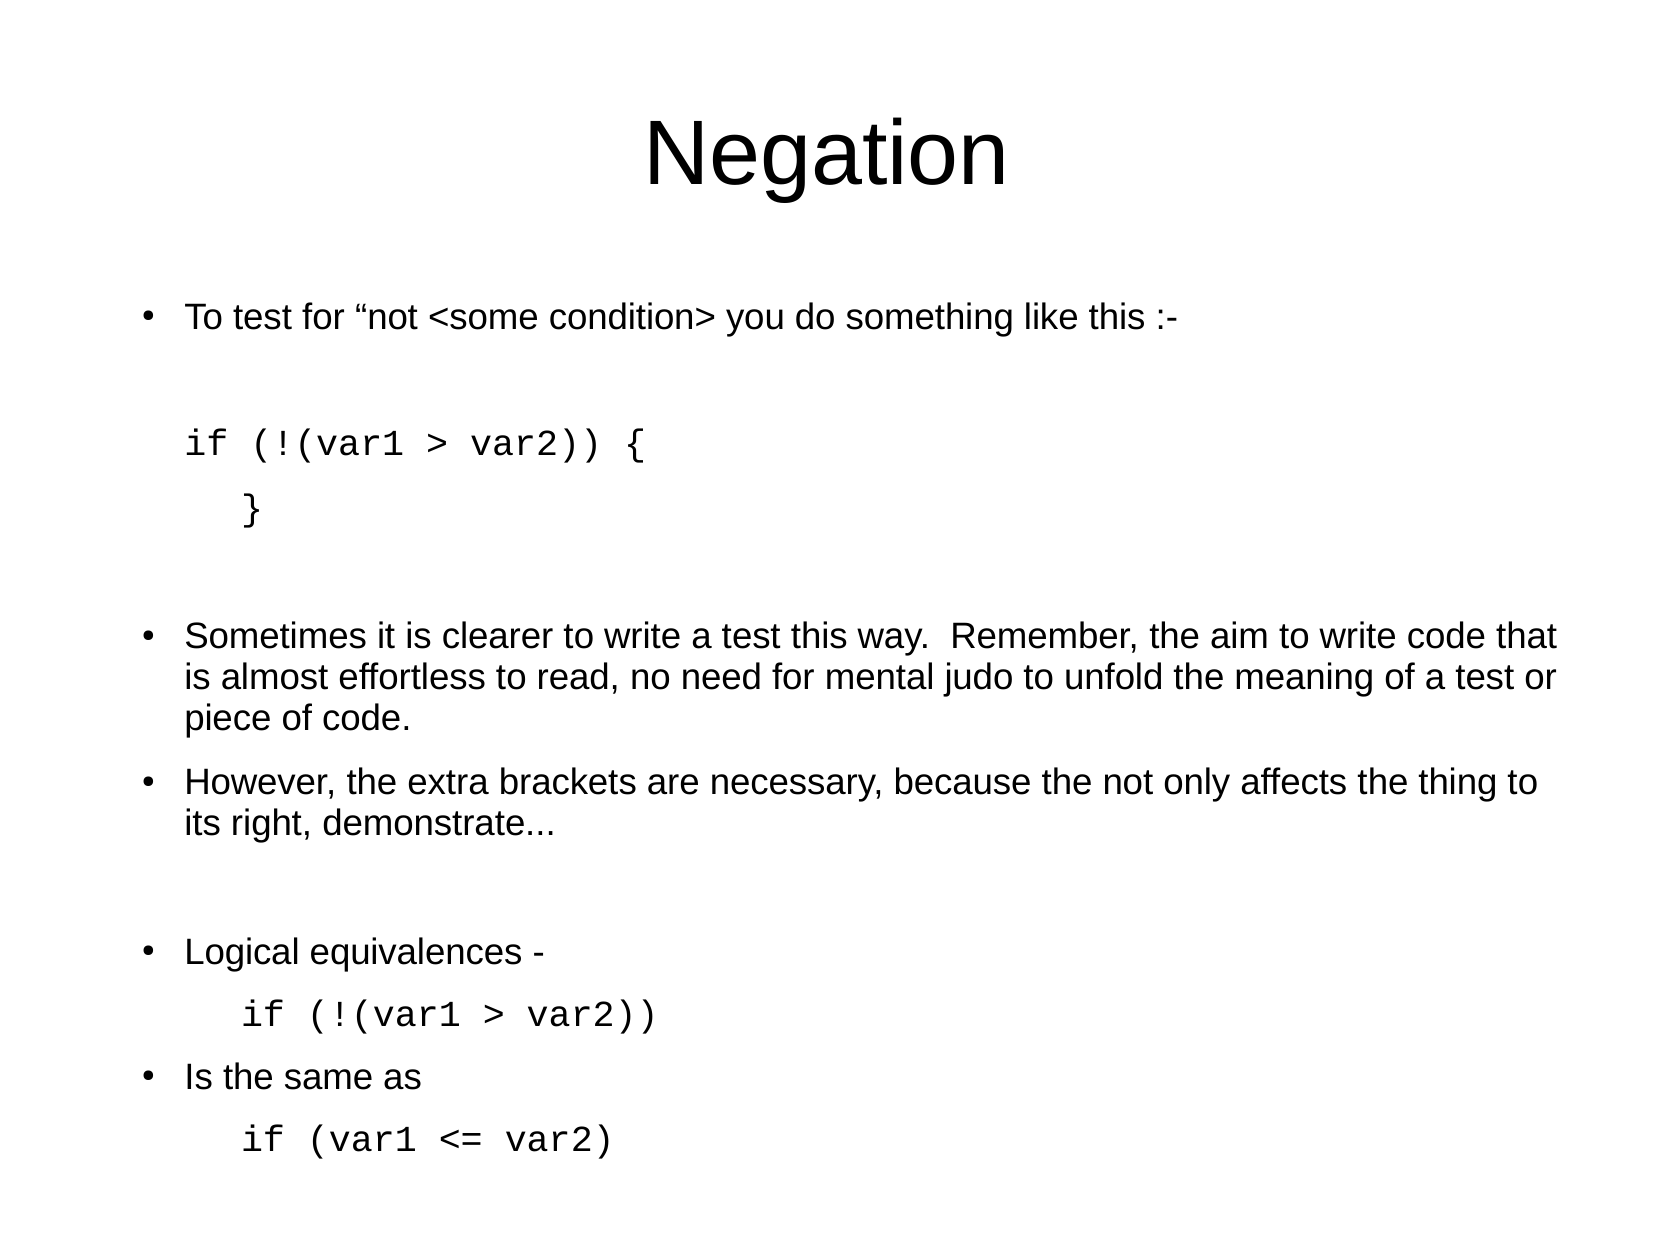

# Negation
To test for “not <some condition> you do something like this :-
if (!(var1 > var2)) {
}
Sometimes it is clearer to write a test this way. Remember, the aim to write code that is almost effortless to read, no need for mental judo to unfold the meaning of a test or piece of code.
However, the extra brackets are necessary, because the not only affects the thing to its right, demonstrate...
Logical equivalences -
if (!(var1 > var2))
Is the same as
if (var1 <= var2)